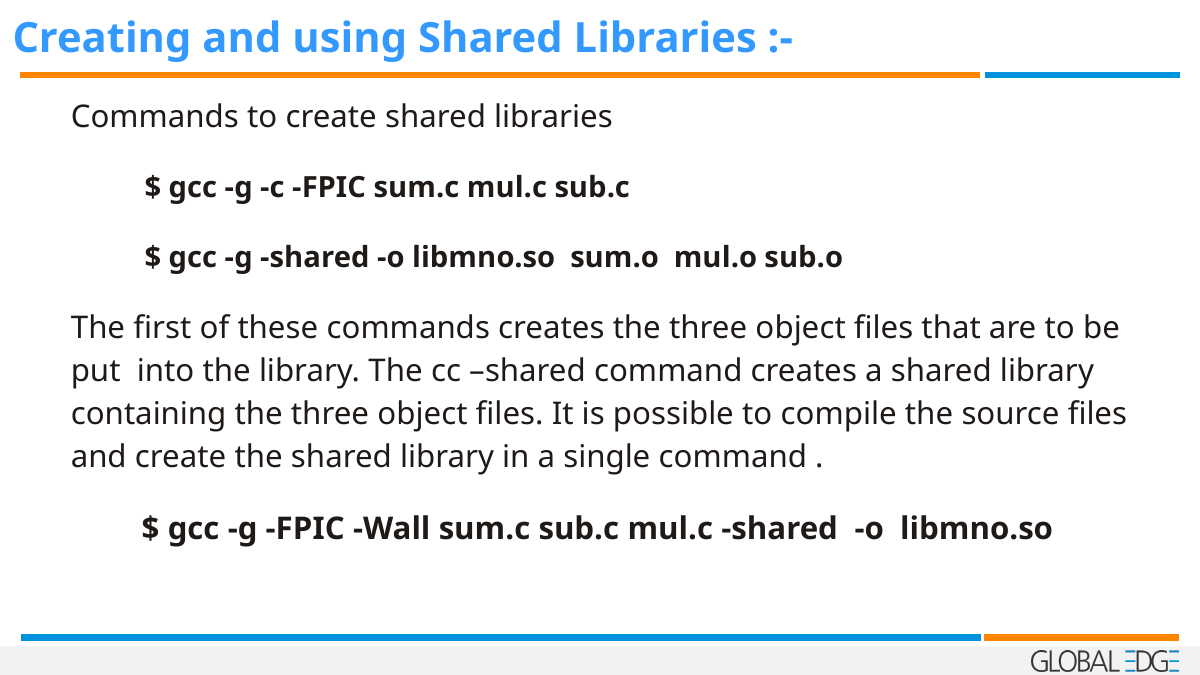

# Creating and using Shared Libraries :-
Commands to create shared libraries
 	$ gcc -g -c -FPIC sum.c mul.c sub.c
 	$ gcc -g -shared -o libmno.so sum.o mul.o sub.o
The first of these commands creates the three object files that are to be put into the library. The cc –shared command creates a shared library containing the three object files. It is possible to compile the source files and create the shared library in a single command .
$ gcc -g -FPIC -Wall sum.c sub.c mul.c -shared -o libmno.so